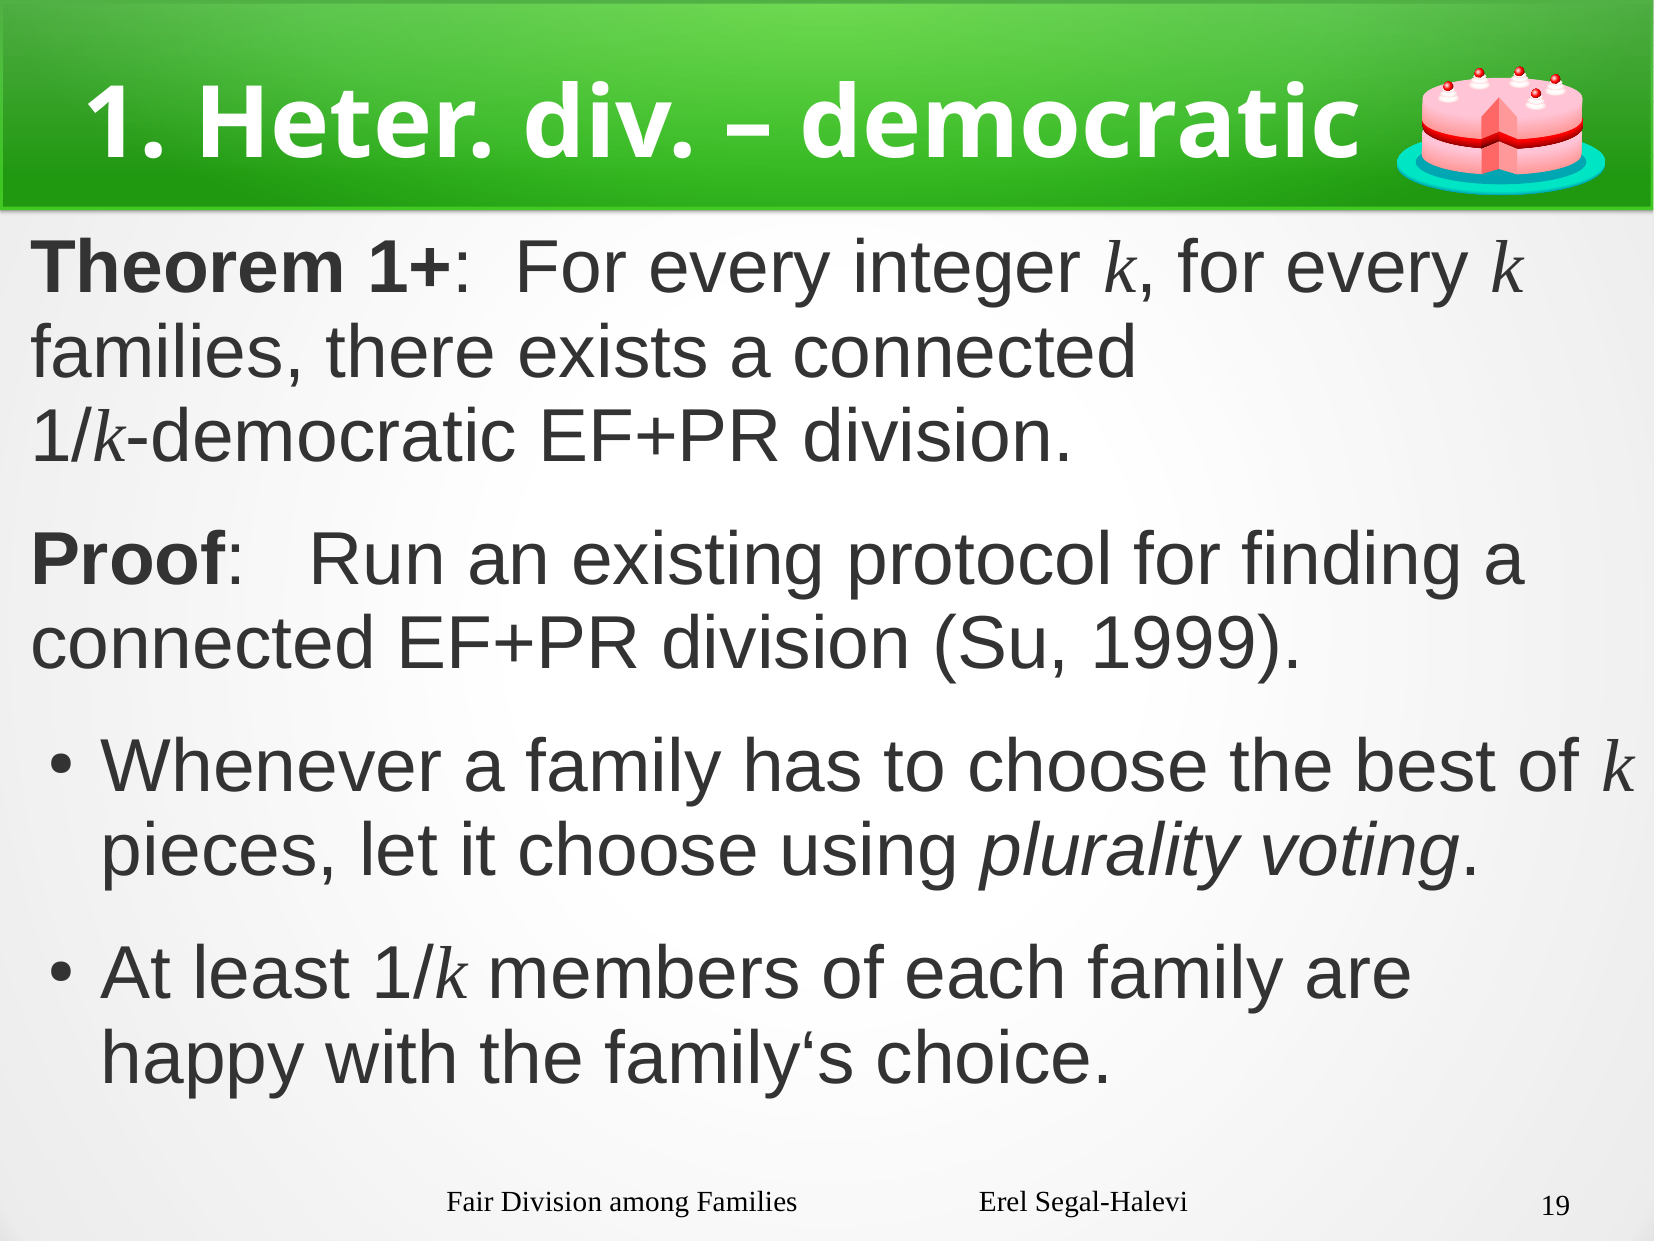

1. Heter. div. – democratic
# Theorem 1+: For every integer k, for every k families, there exists a connected 1/k-democratic EF+PR division.
Proof: Run an existing protocol for finding a connected EF+PR division (Su, 1999).
Whenever a family has to choose the best of k pieces, let it choose using plurality voting.
At least 1/k members of each family are happy with the family‘s choice.
Fair Division among Families Erel Segal-Halevi
19